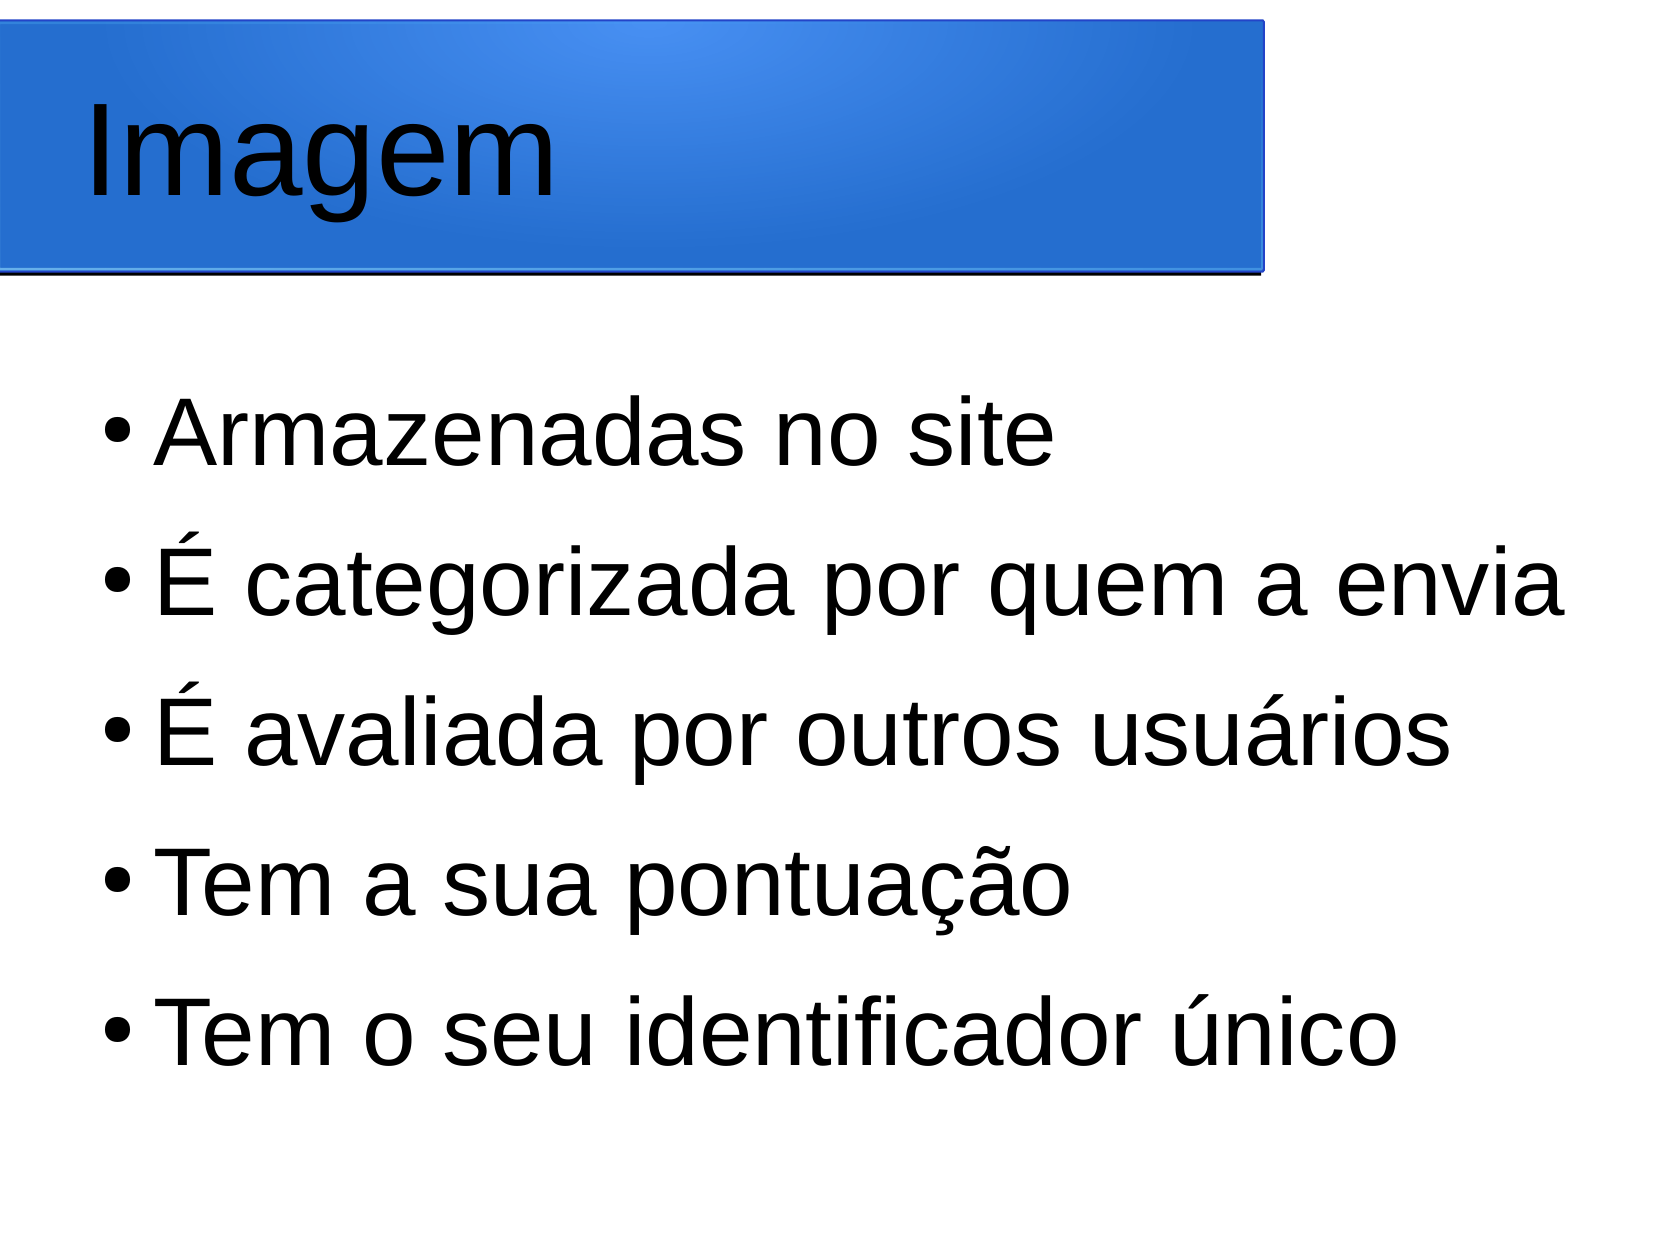

# Imagem
Armazenadas no site
É categorizada por quem a envia
É avaliada por outros usuários
Tem a sua pontuação
Tem o seu identificador único